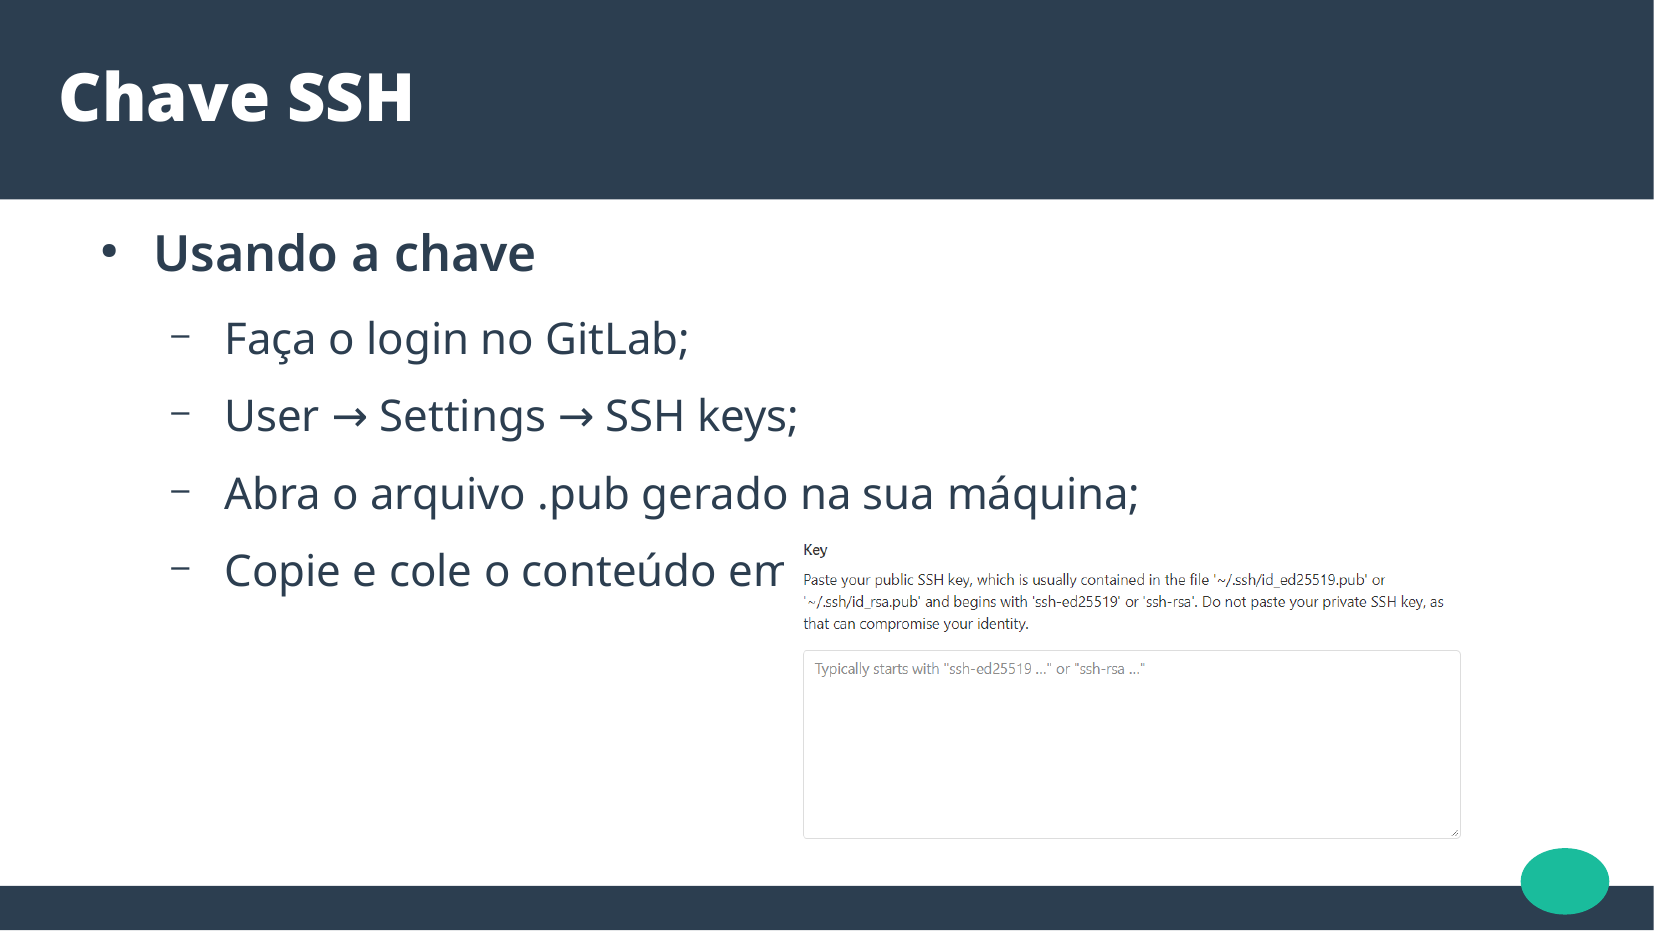

# Chave SSH
Usando a chave
Faça o login no GitLab;
User → Settings → SSH keys;
Abra o arquivo .pub gerado na sua máquina;
Copie e cole o conteúdo em →